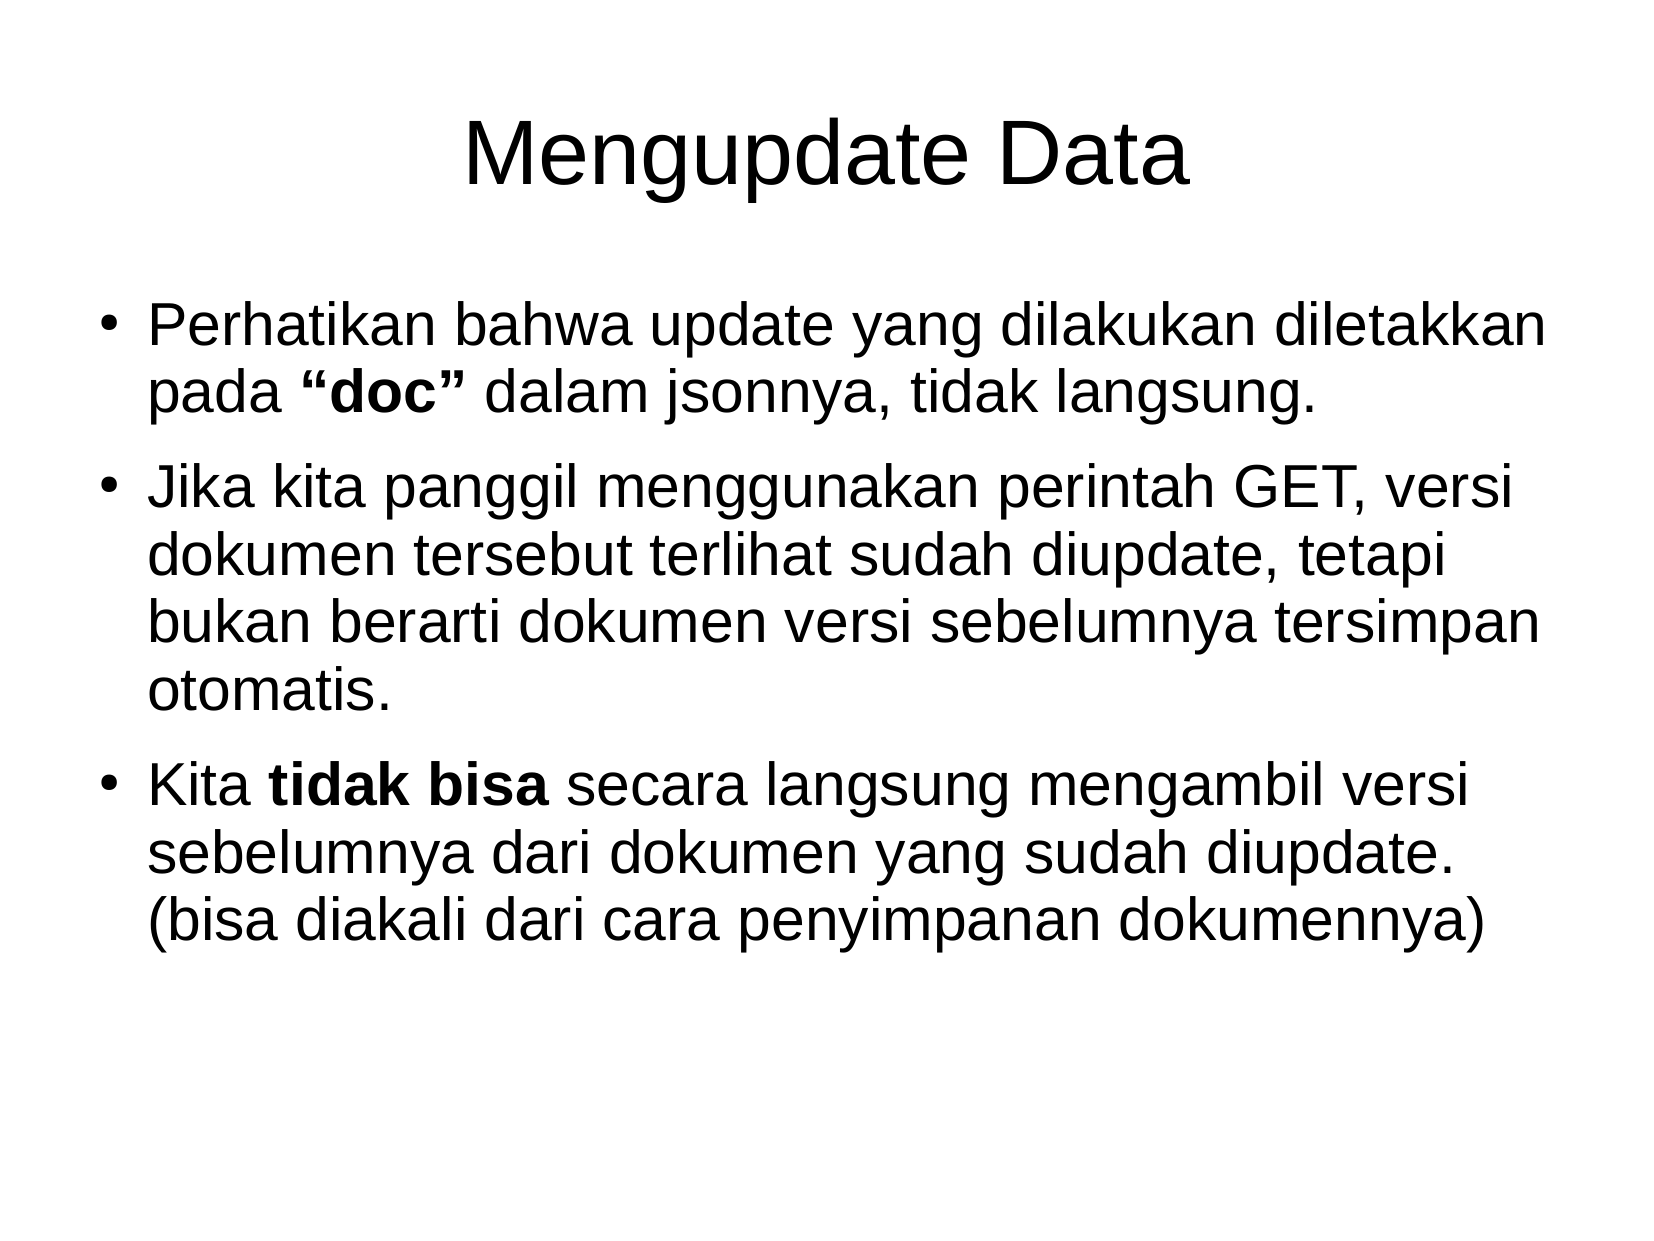

# Mengupdate Data
Perhatikan bahwa update yang dilakukan diletakkan pada “doc” dalam jsonnya, tidak langsung.
Jika kita panggil menggunakan perintah GET, versi dokumen tersebut terlihat sudah diupdate, tetapi bukan berarti dokumen versi sebelumnya tersimpan otomatis.
Kita tidak bisa secara langsung mengambil versi sebelumnya dari dokumen yang sudah diupdate. (bisa diakali dari cara penyimpanan dokumennya)